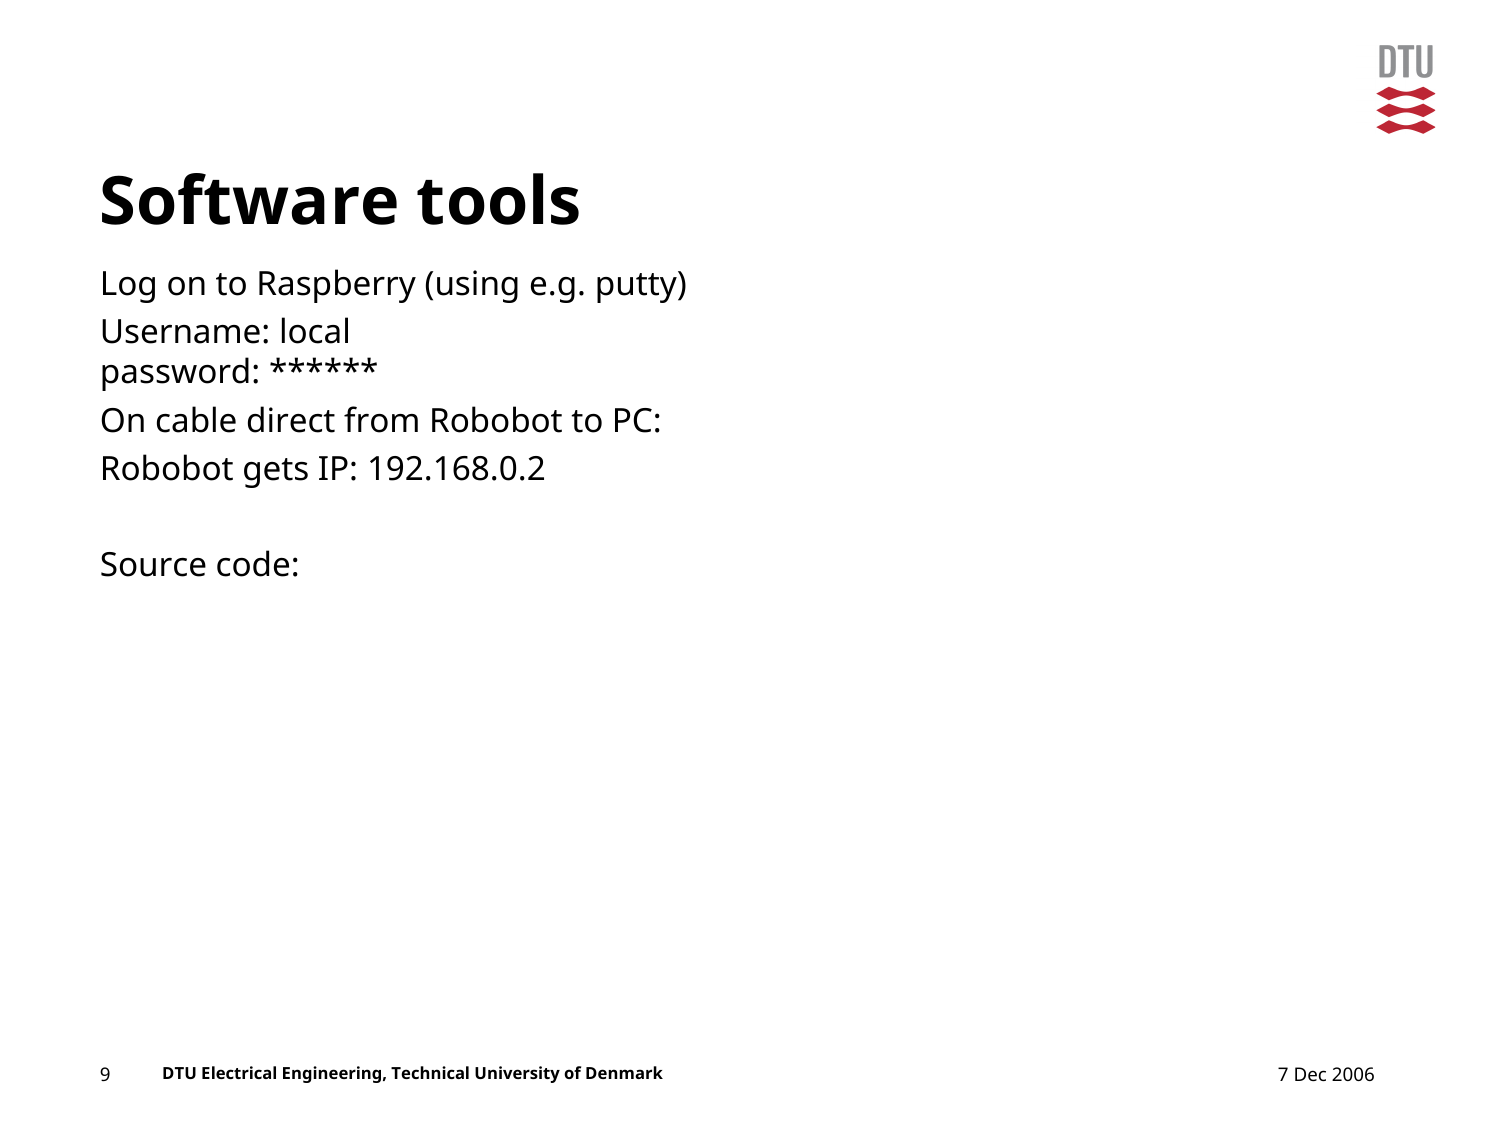

# Software tools
Log on to Raspberry (using e.g. putty)
Username: local
password: ******
On cable direct from Robobot to PC:
Robobot gets IP: 192.168.0.2
Source code: